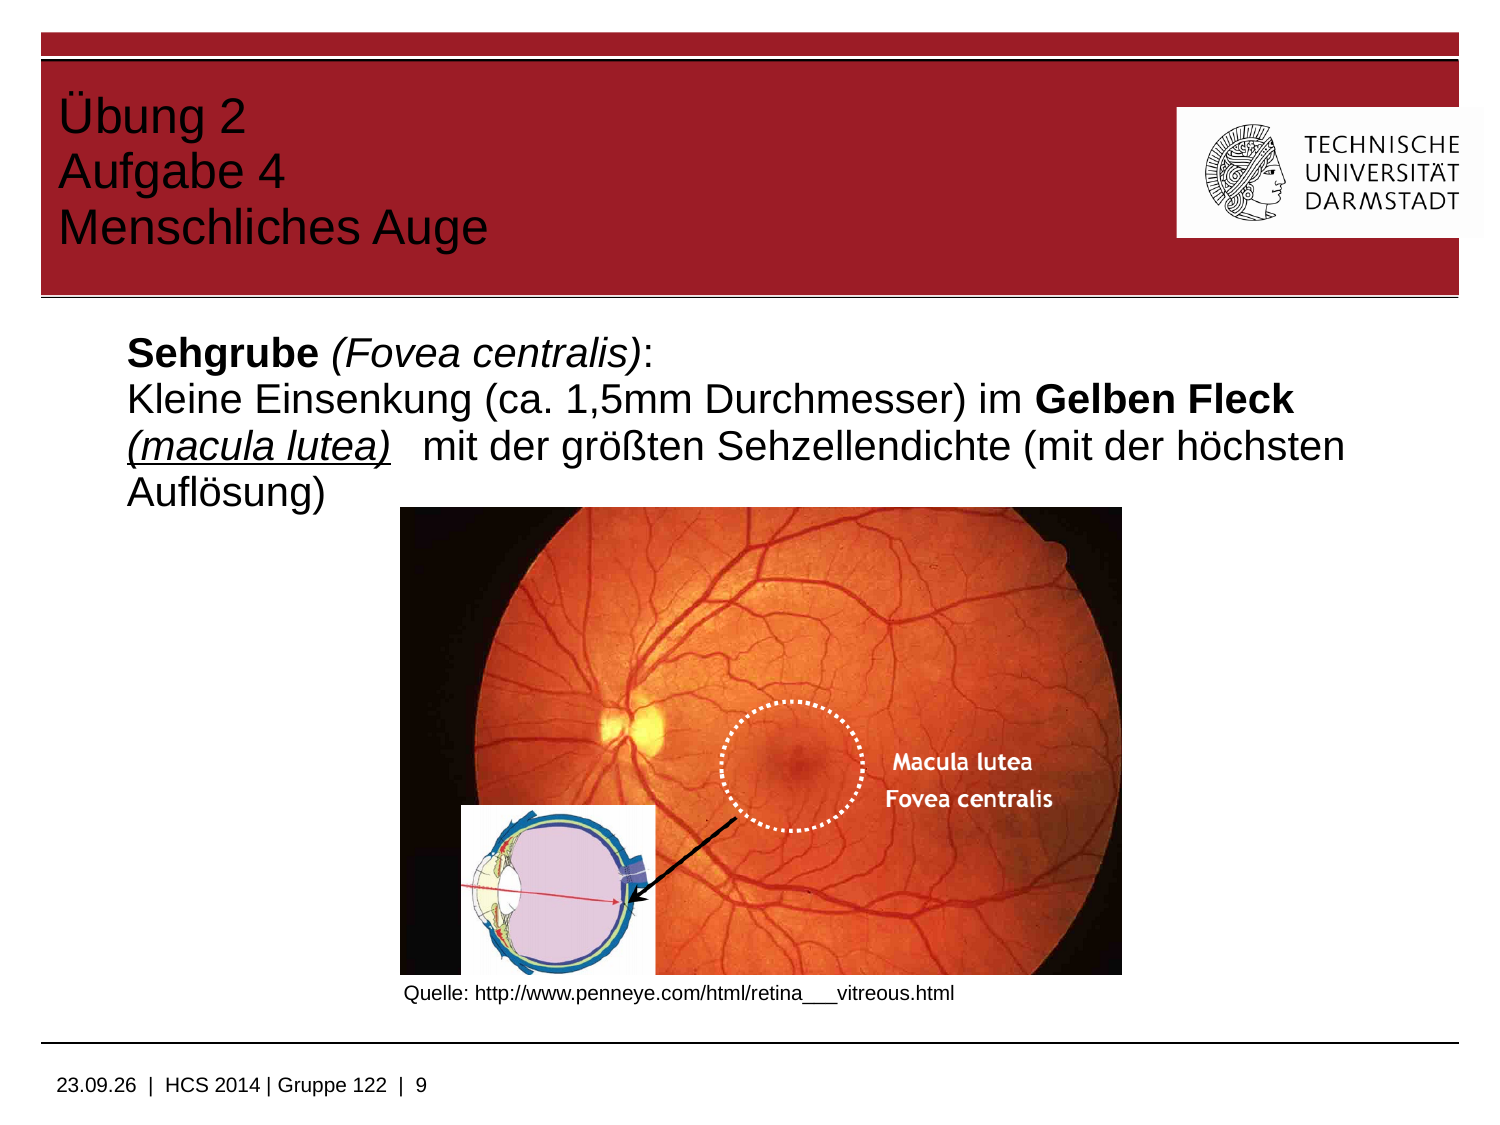

# Übung 2 Aufgabe 4 Menschliches Auge
Sehgrube (Fovea centralis):
Kleine Einsenkung (ca. 1,5mm Durchmesser) im Gelben Fleck (macula lutea) 	mit der größten Sehzellendichte (mit der höchsten Auflösung)
Quelle: http://www.penneye.com/html/retina___vitreous.html